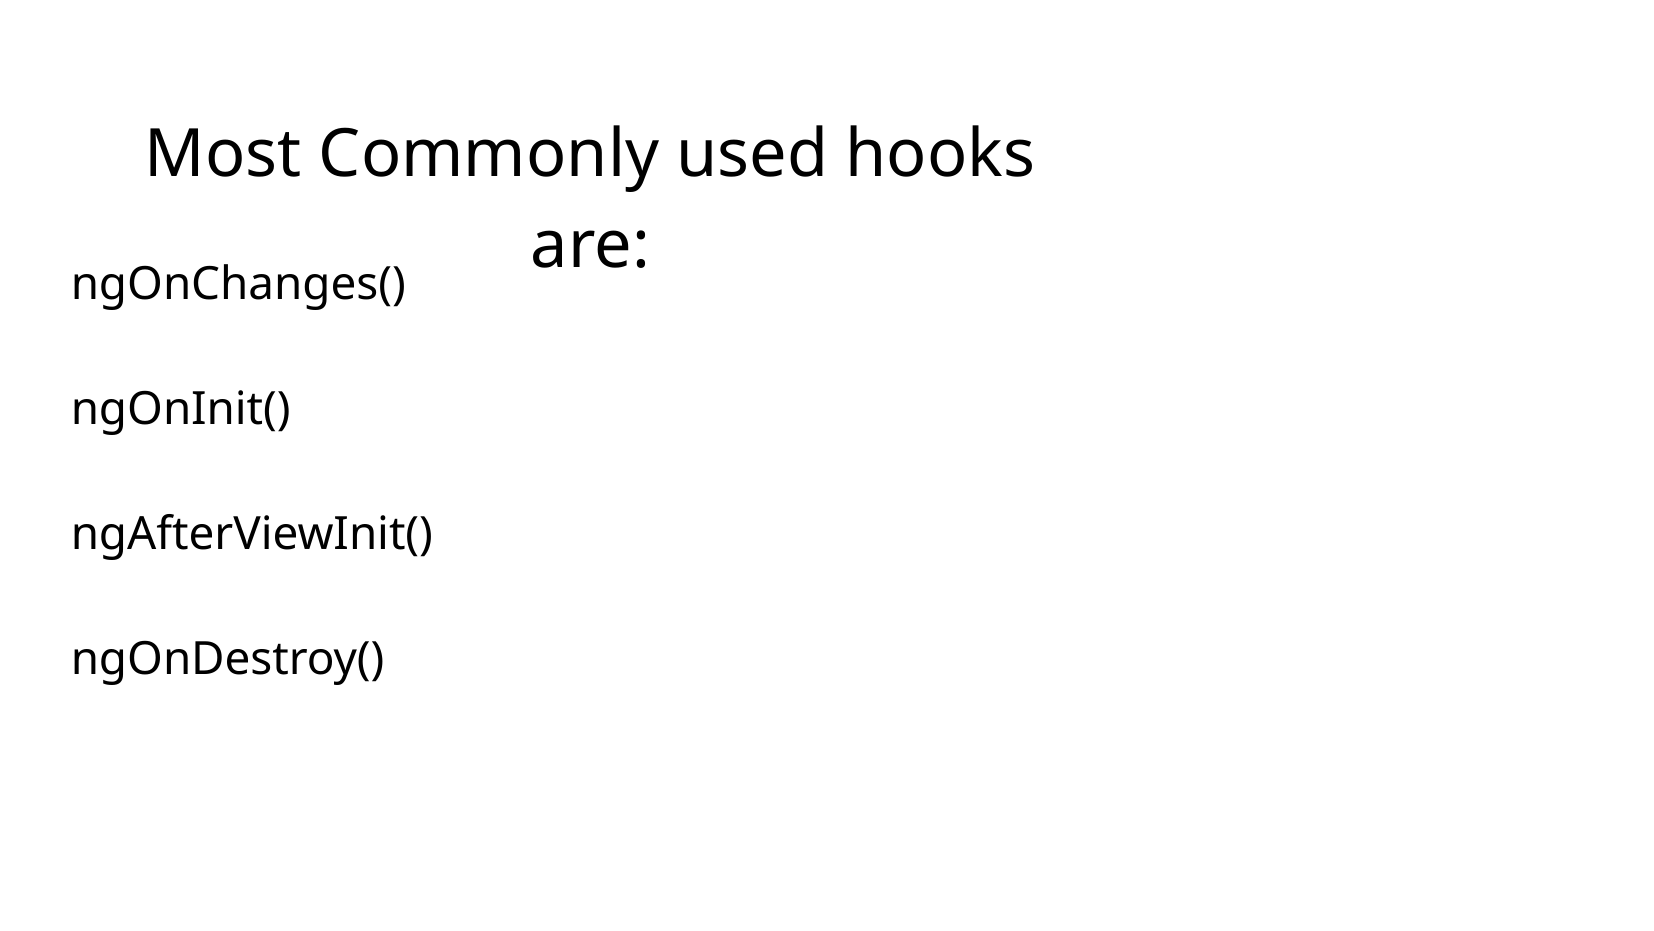

# Most Commonly used hooks are:
ngOnChanges()
ngOnInit()
ngAfterViewInit()
ngOnDestroy()